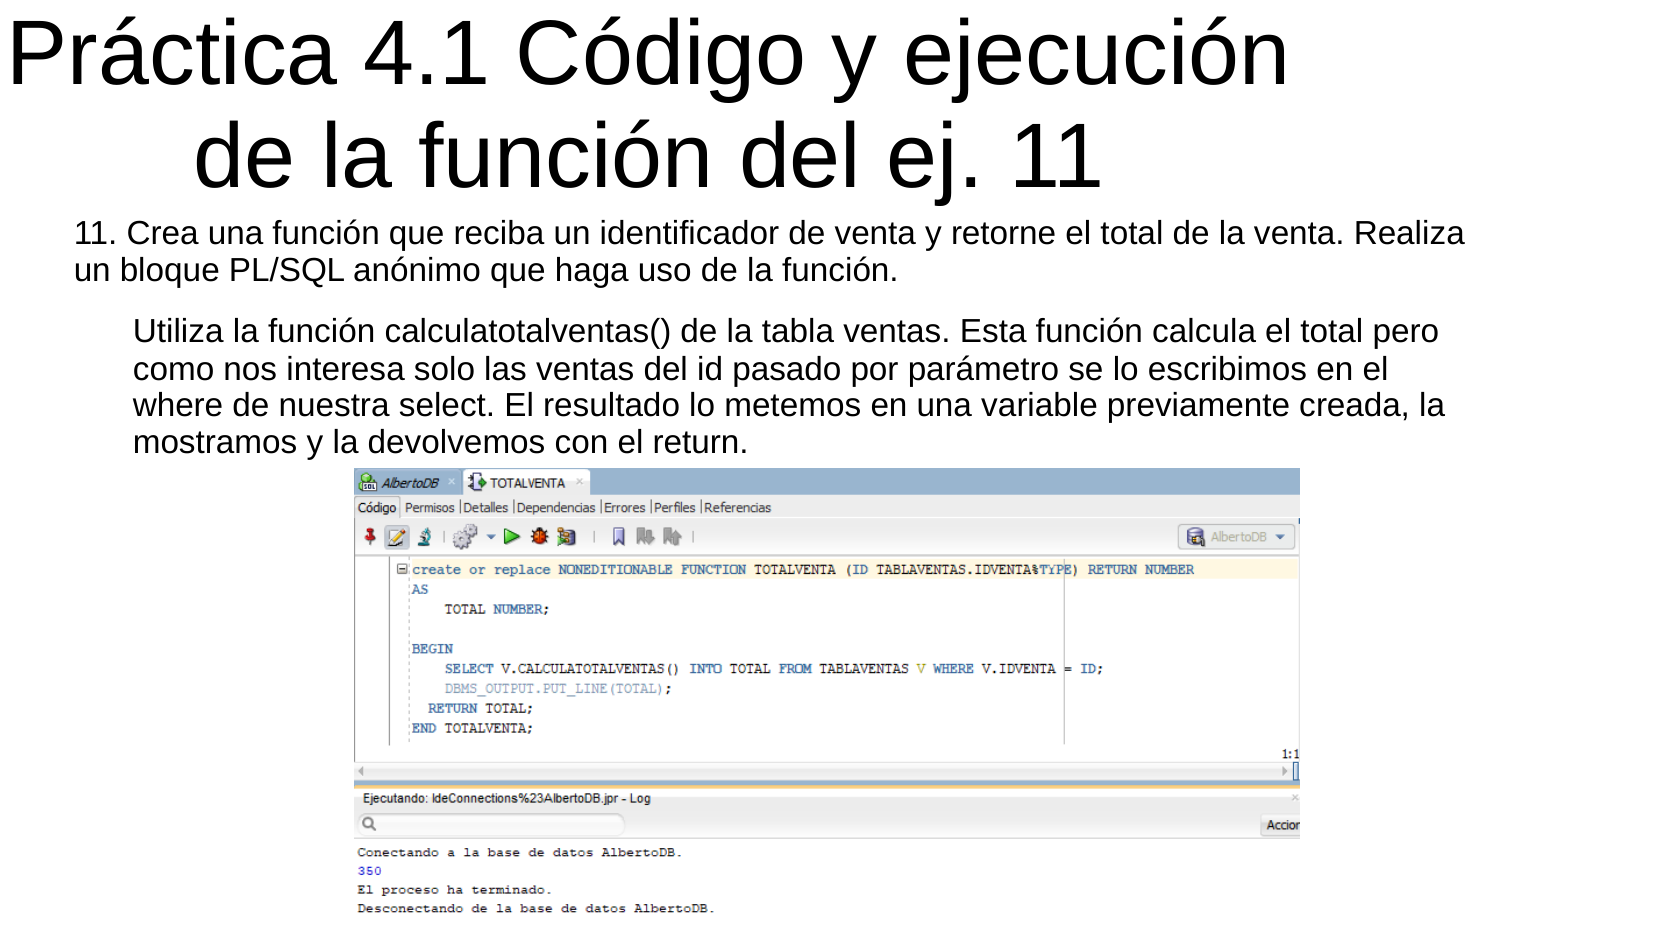

# Práctica 4.1 Código y ejecución de la función del ej. 11
11. Crea una función que reciba un identificador de venta y retorne el total de la venta. Realiza
un bloque PL/SQL anónimo que haga uso de la función.
Utiliza la función calculatotalventas() de la tabla ventas. Esta función calcula el total pero como nos interesa solo las ventas del id pasado por parámetro se lo escribimos en el where de nuestra select. El resultado lo metemos en una variable previamente creada, la mostramos y la devolvemos con el return.